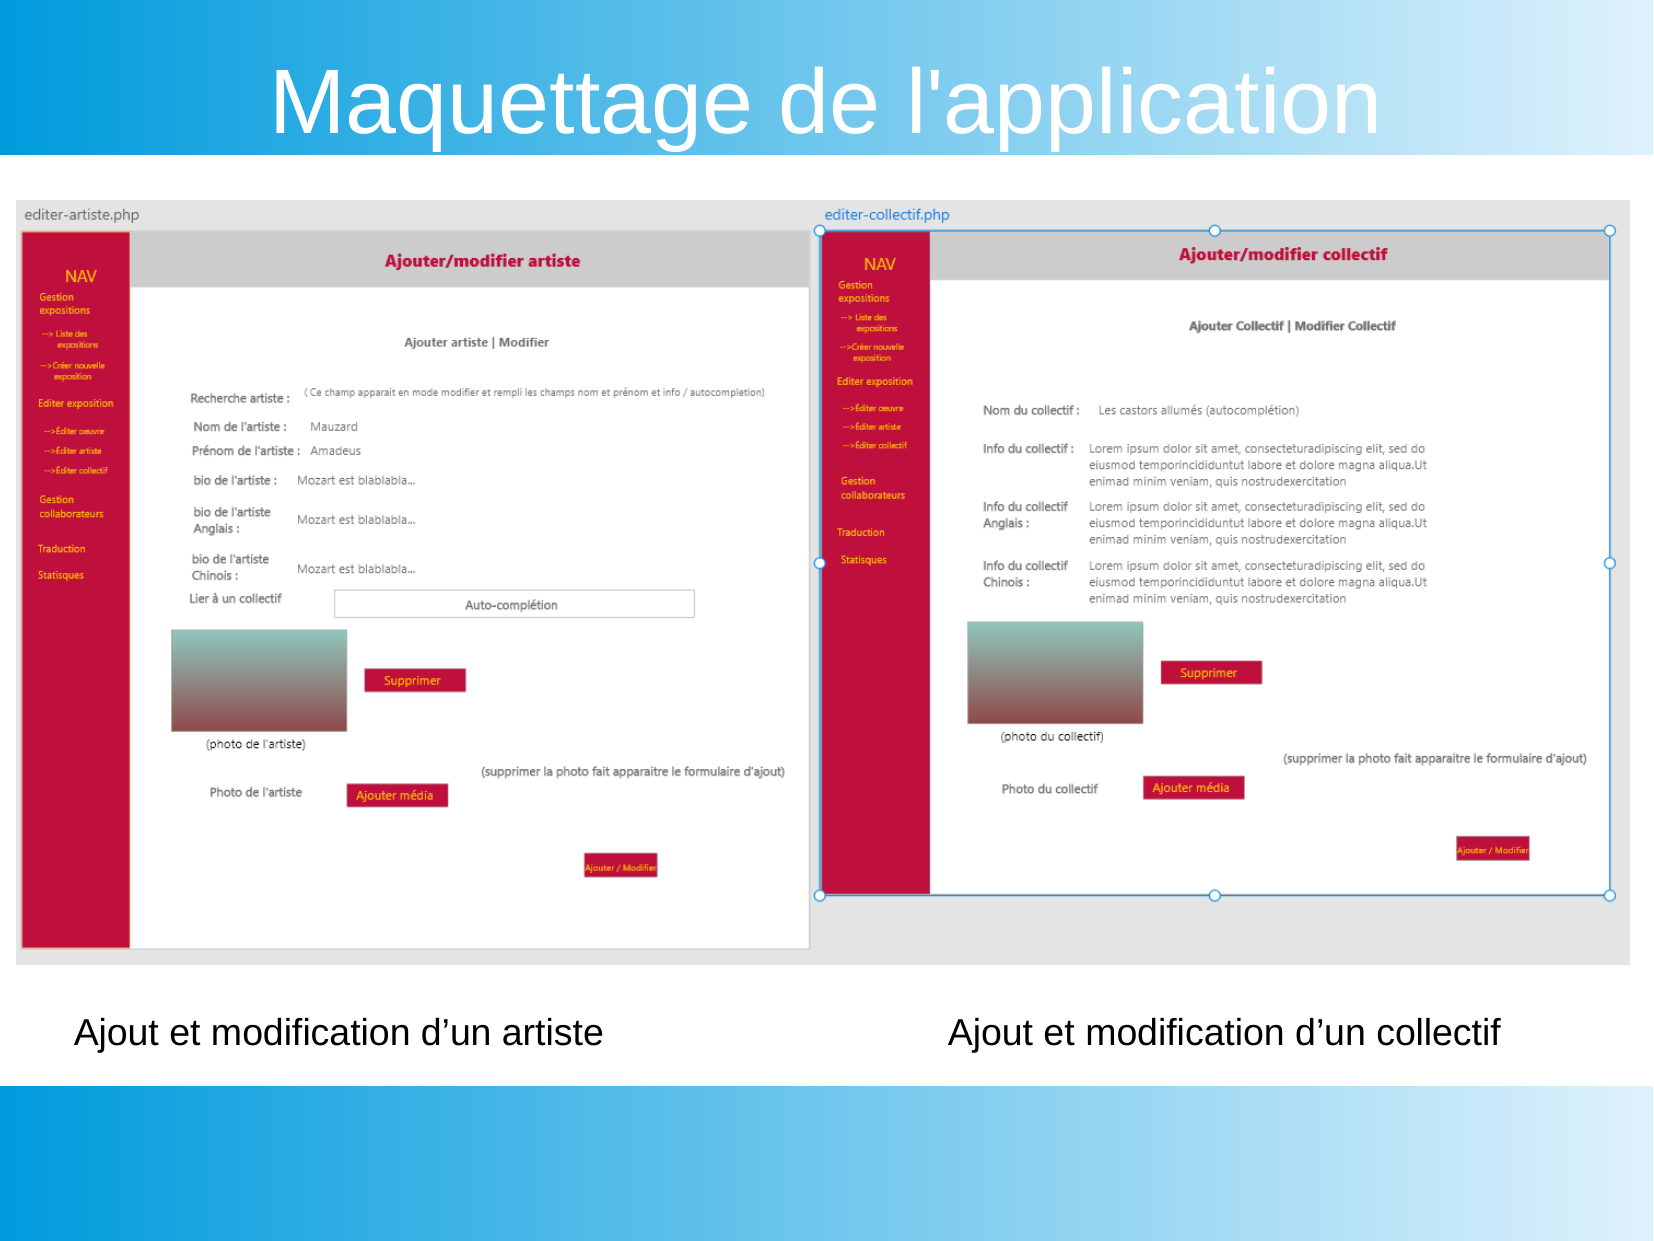

# Maquettage de l'application
Ajout et modification d’un artiste
Ajout et modification d’un collectif